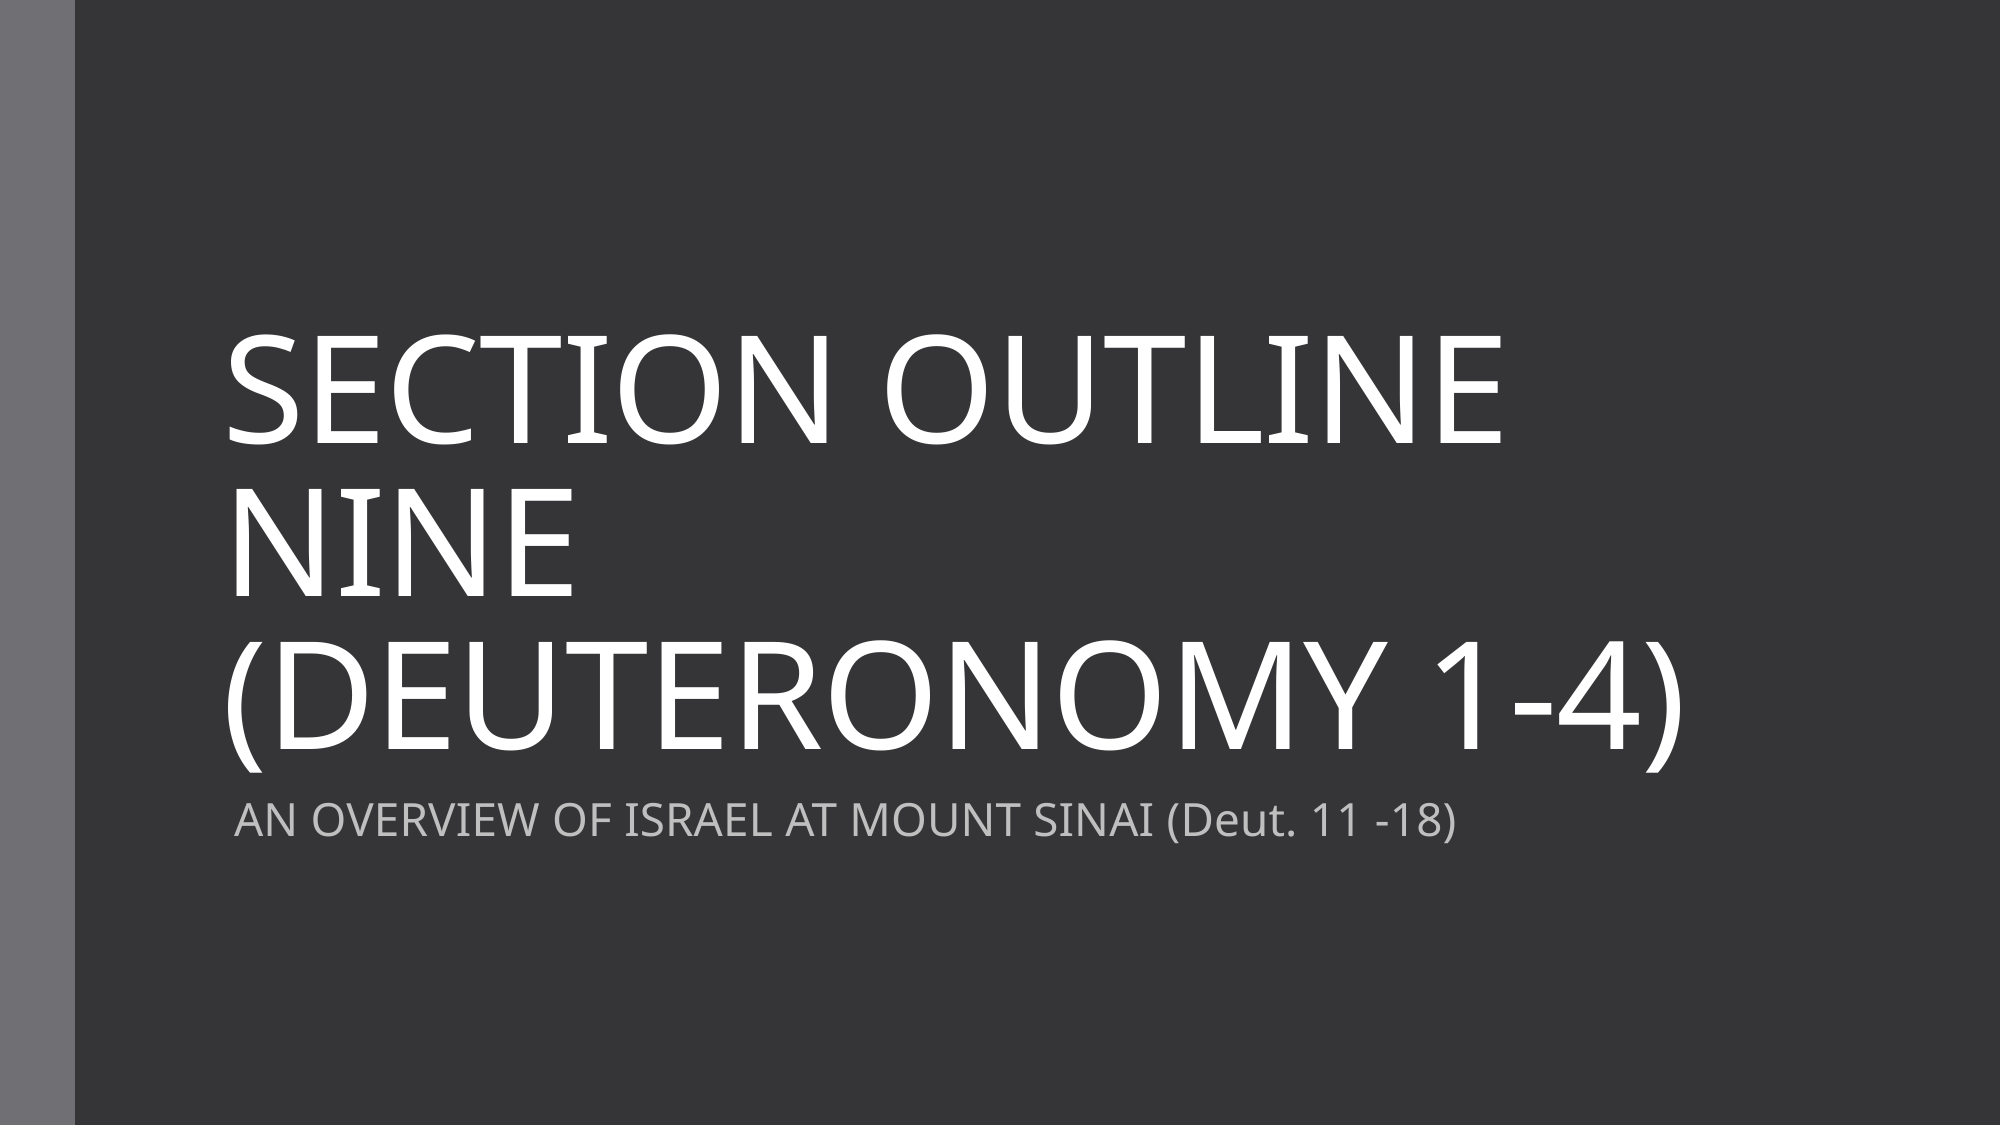

# SECTION OUTLINE NINE (DEUTERONOMY 1-4)
 AN OVERVIEW OF ISRAEL AT MOUNT SINAI (Deut. 11 -18)